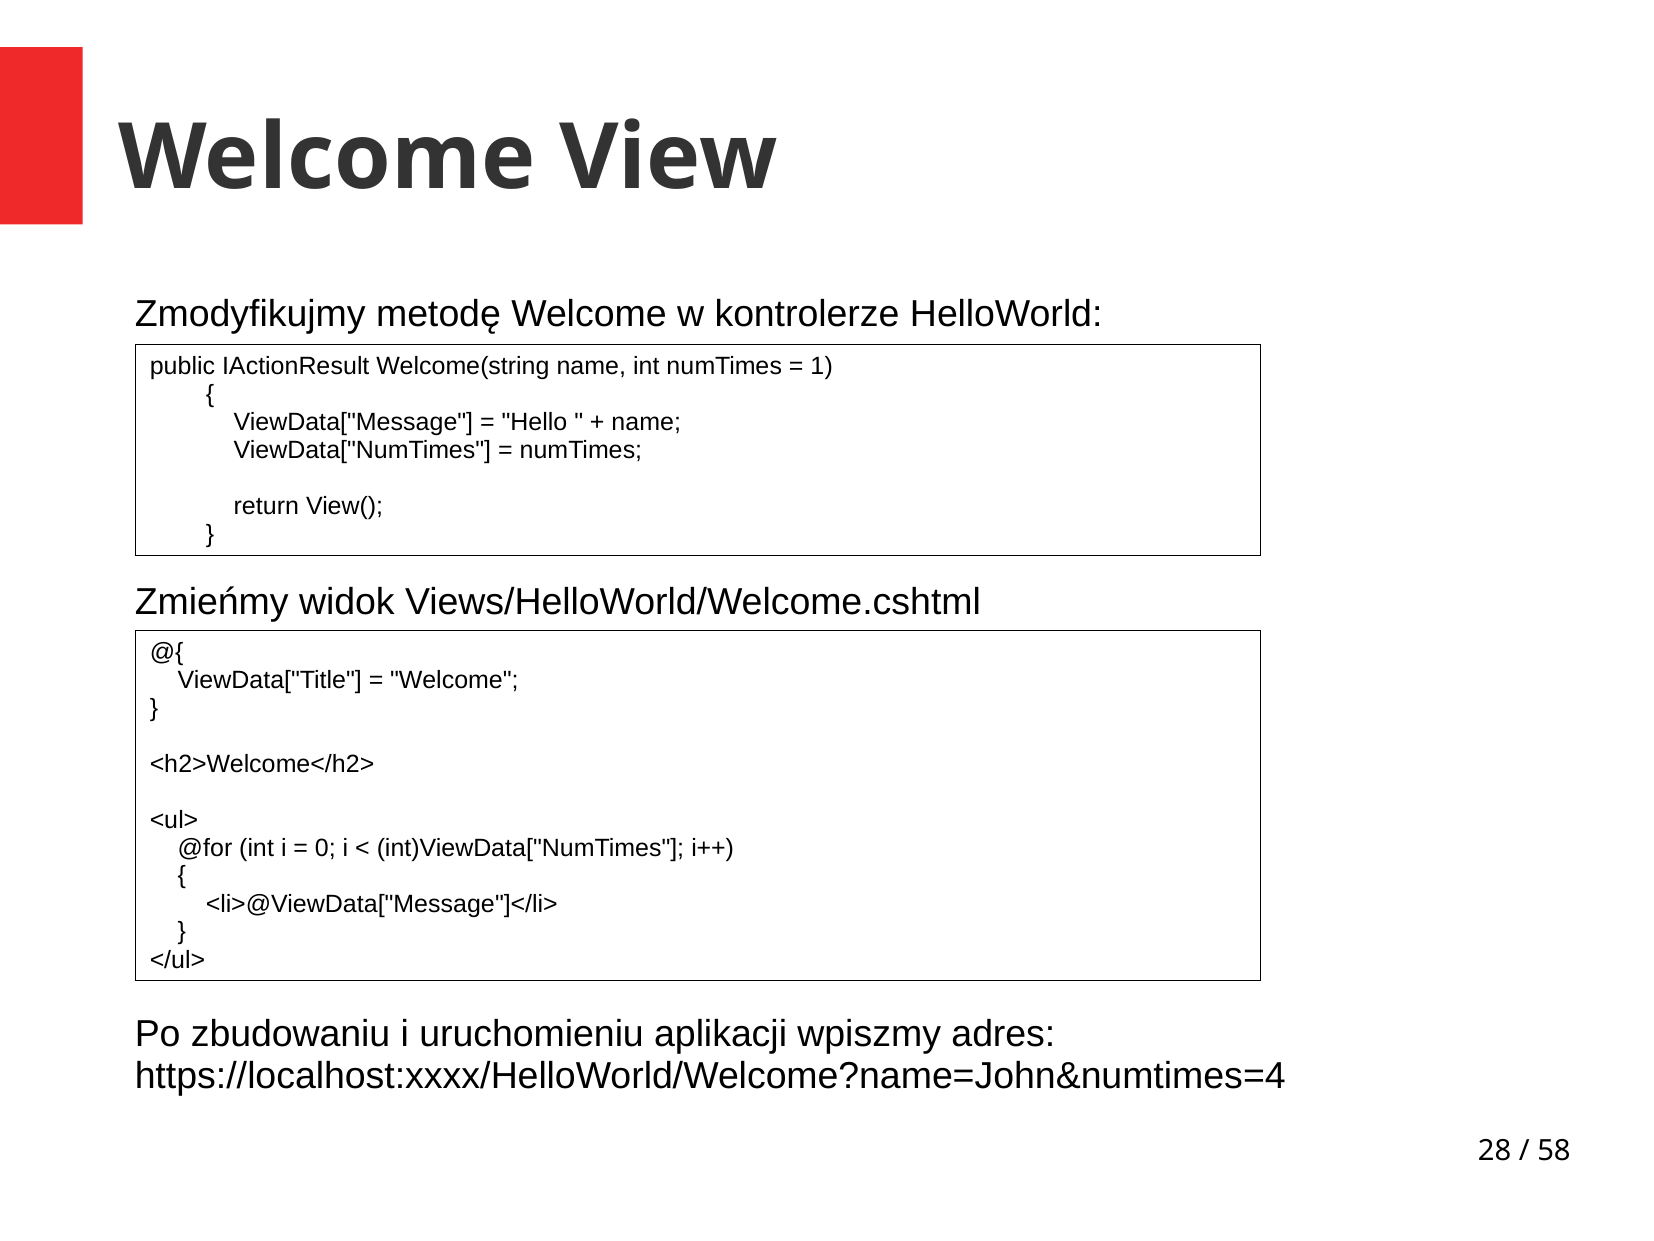

# Welcome View
Zmodyfikujmy metodę Welcome w kontrolerze HelloWorld:
public IActionResult Welcome(string name, int numTimes = 1)
 {
 ViewData["Message"] = "Hello " + name;
 ViewData["NumTimes"] = numTimes;
 return View();
 }
Zmieńmy widok Views/HelloWorld/Welcome.cshtml
@{
 ViewData["Title"] = "Welcome";
}
<h2>Welcome</h2>
<ul>
 @for (int i = 0; i < (int)ViewData["NumTimes"]; i++)
 {
 <li>@ViewData["Message"]</li>
 }
</ul>
Po zbudowaniu i uruchomieniu aplikacji wpiszmy adres:
https://localhost:xxxx/HelloWorld/Welcome?name=John&numtimes=4
28